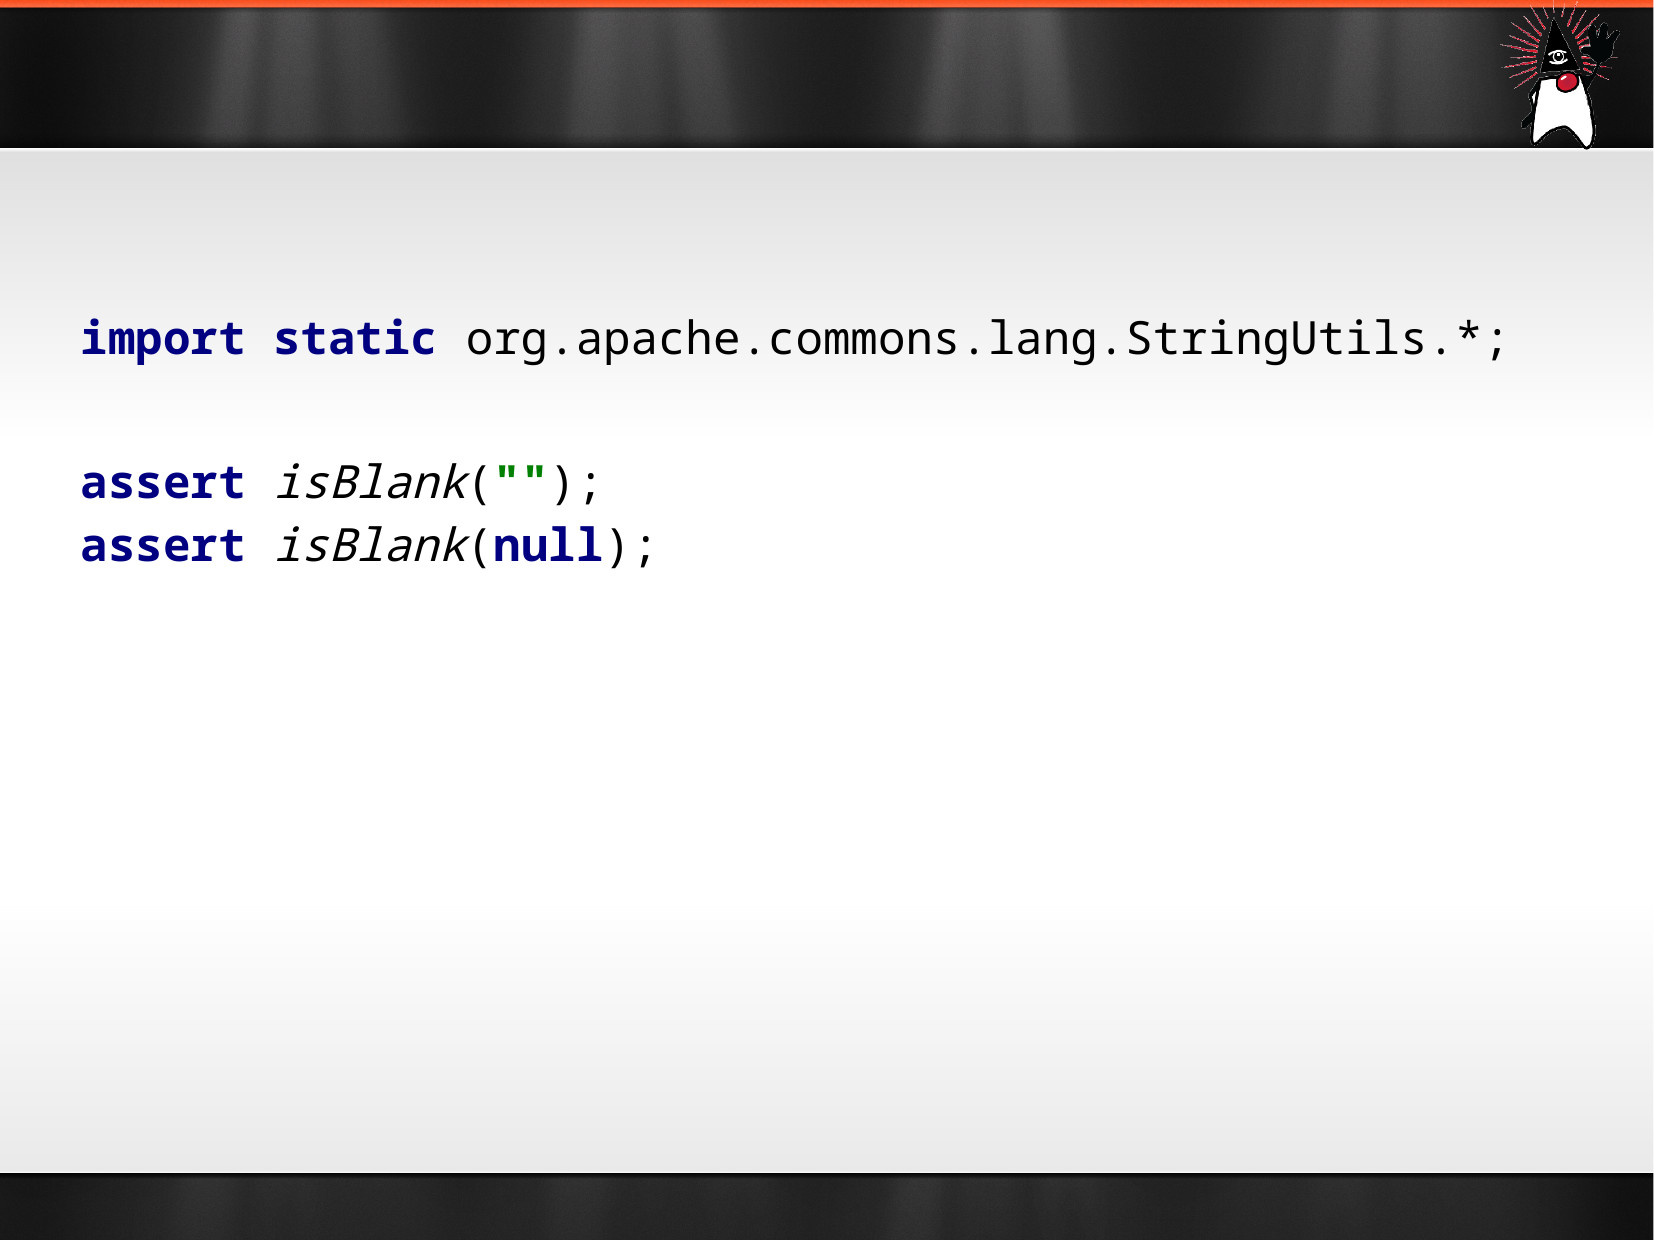

#
import static org.apache.commons.lang.StringUtils.*;
assert isBlank("");
assert isBlank(null);